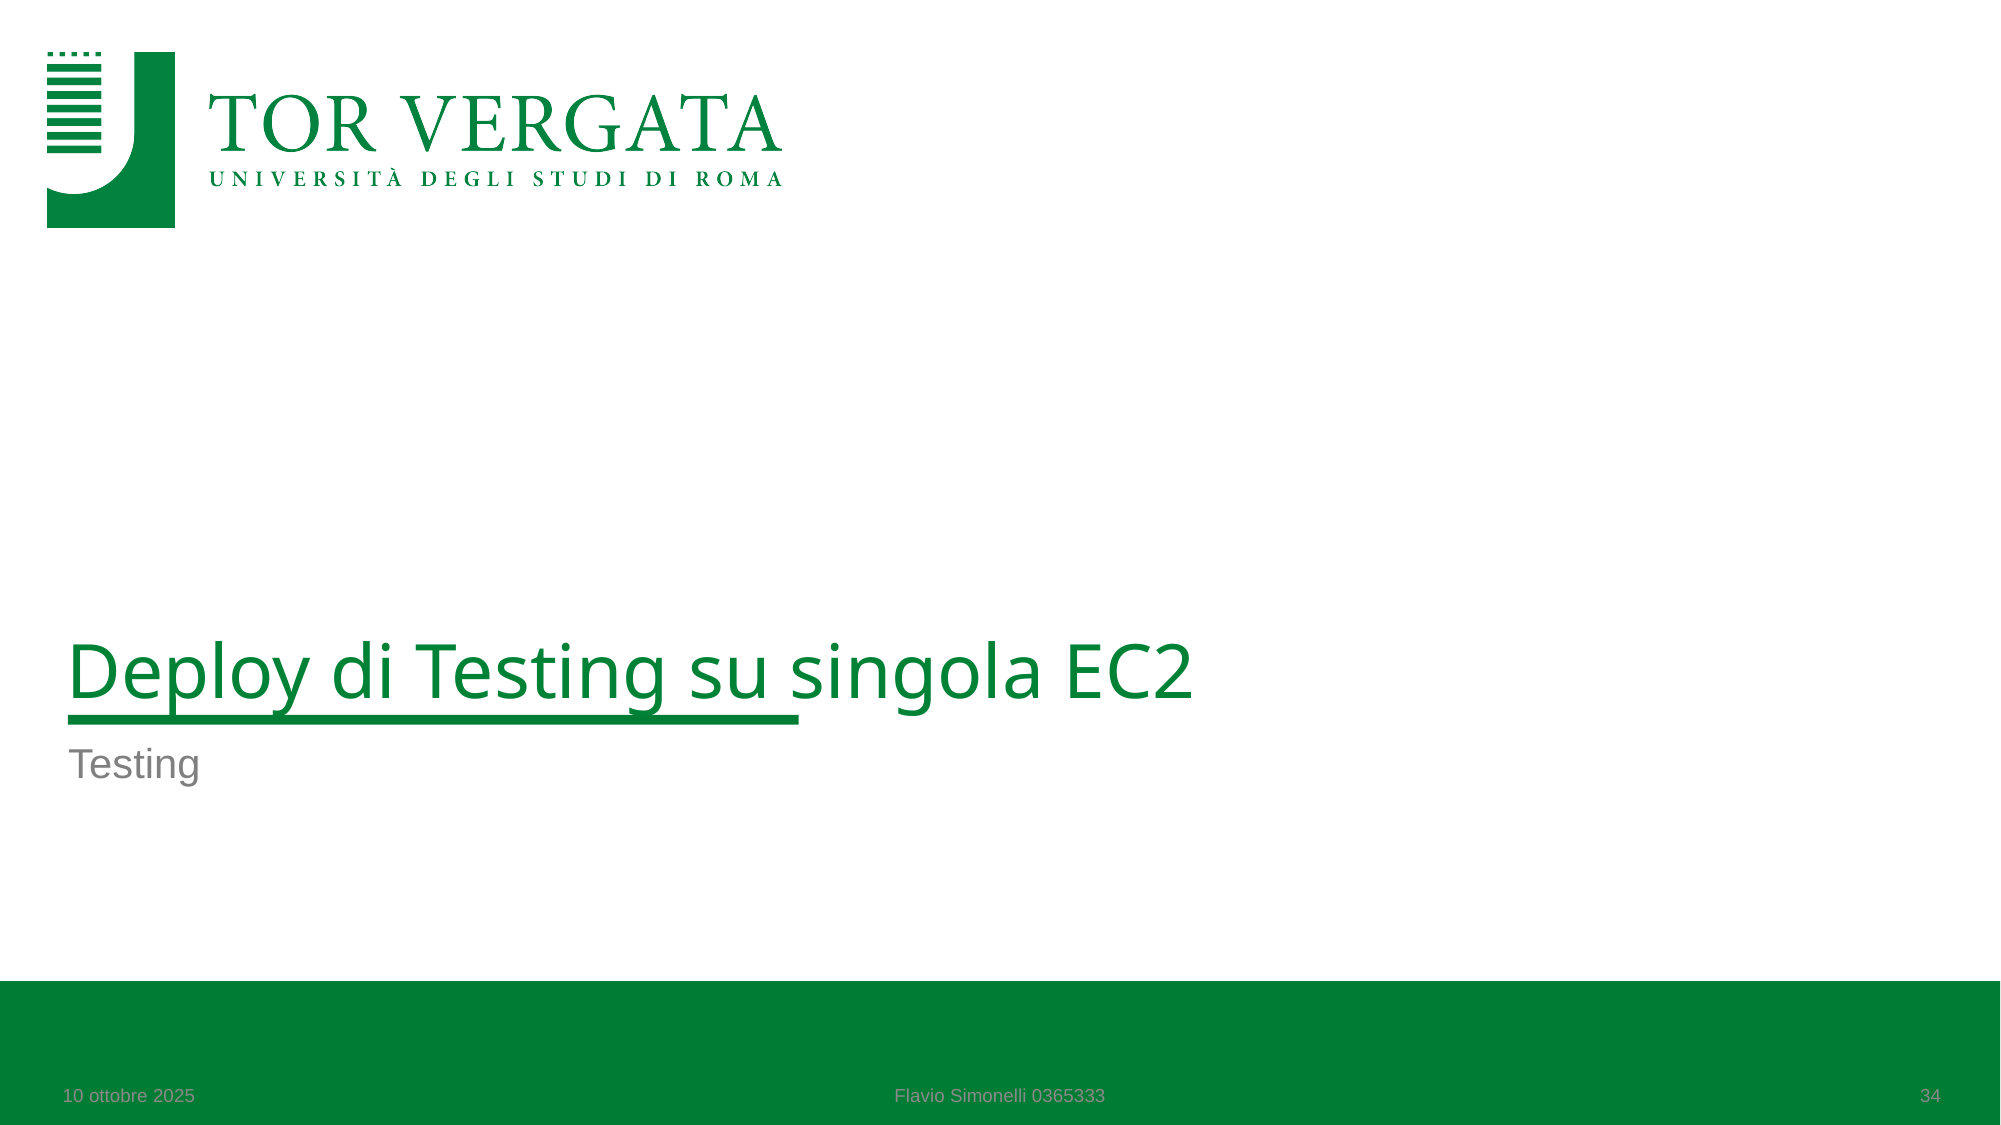

# Deploy di Testing su singola EC2
Testing
10 ottobre 2025
Flavio Simonelli 0365333
34